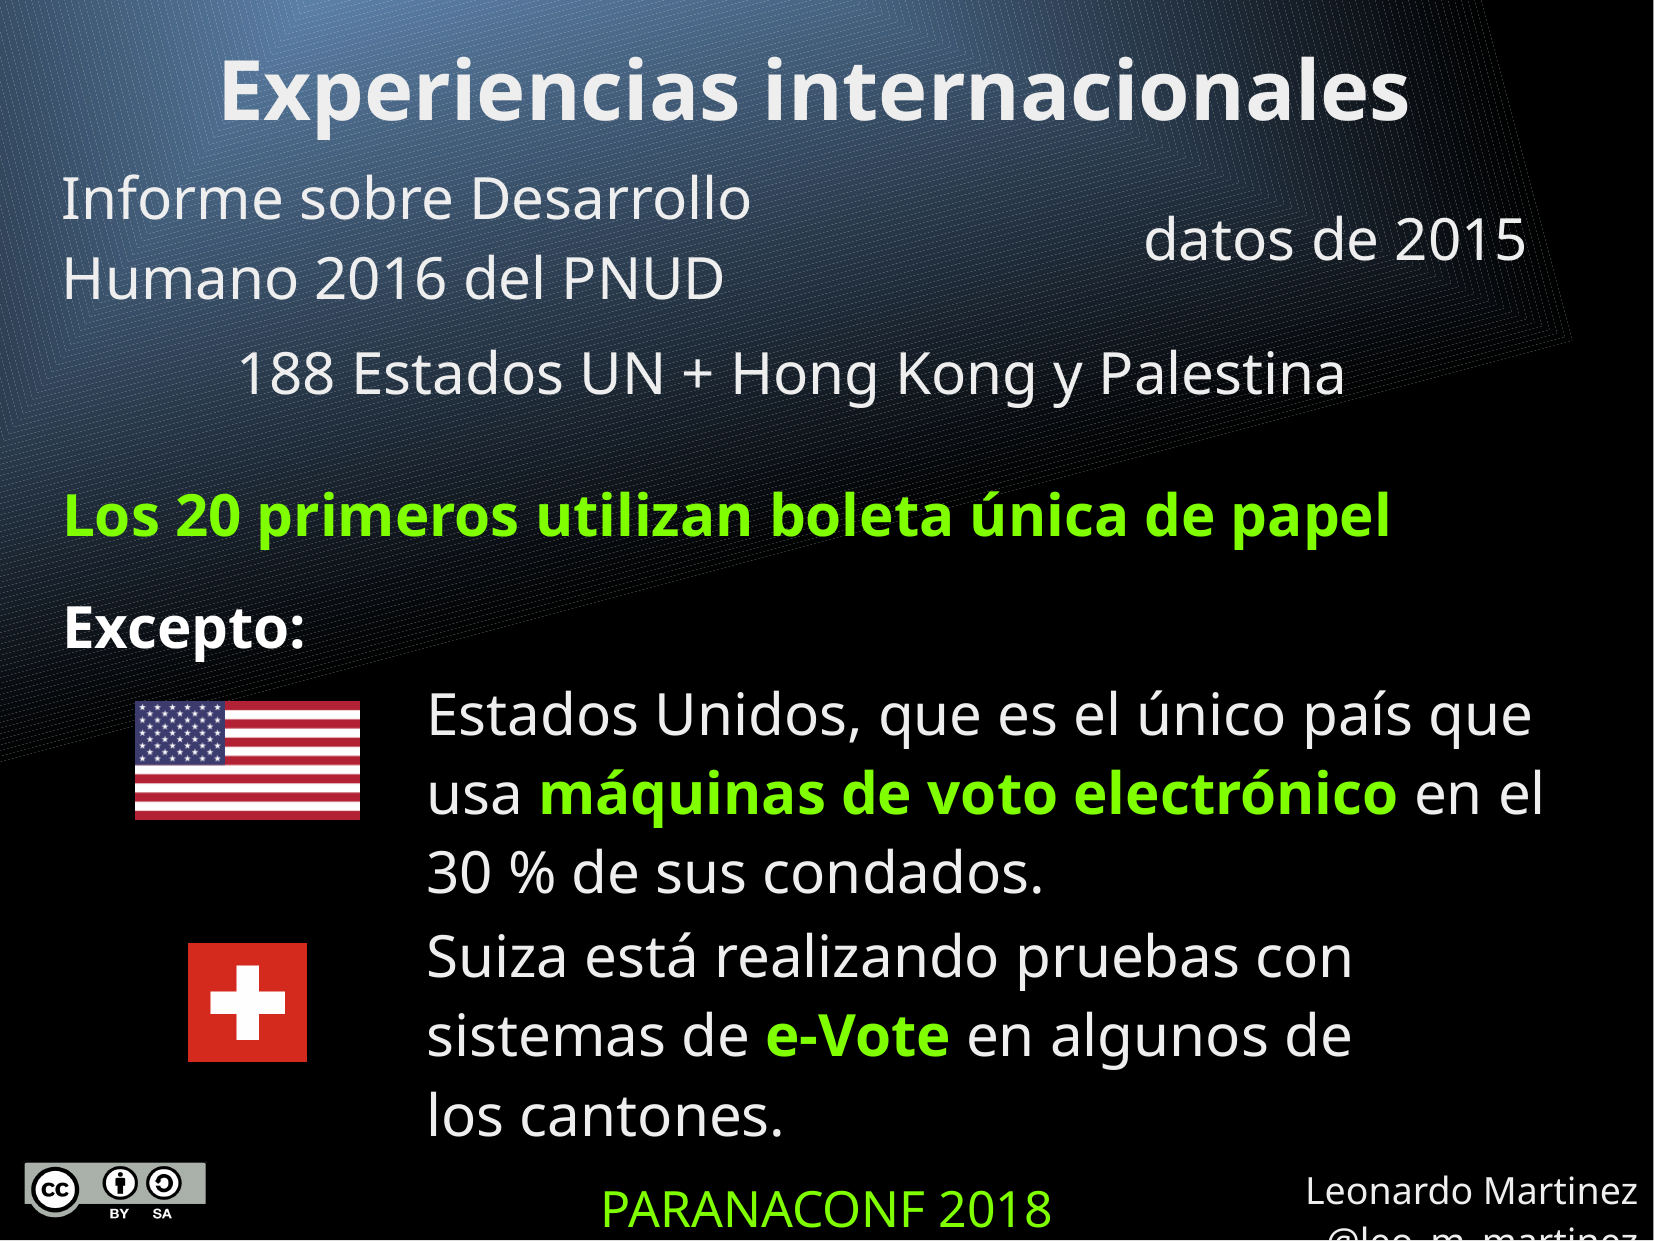

# Experiencias internacionales
Informe sobre Desarrollo Humano 2016 del PNUD
datos de 2015
188 Estados UN + Hong Kong y Palestina
Los 20 primeros utilizan boleta única de papel
Excepto:
Estados Unidos, que es el único país que usa máquinas de voto electrónico en el 30 % de sus condados.
Suiza está realizando pruebas con sistemas de e-Vote en algunos de los cantones.
Leonardo Martinez
@leo_m_martinez
PARANACONF 2018